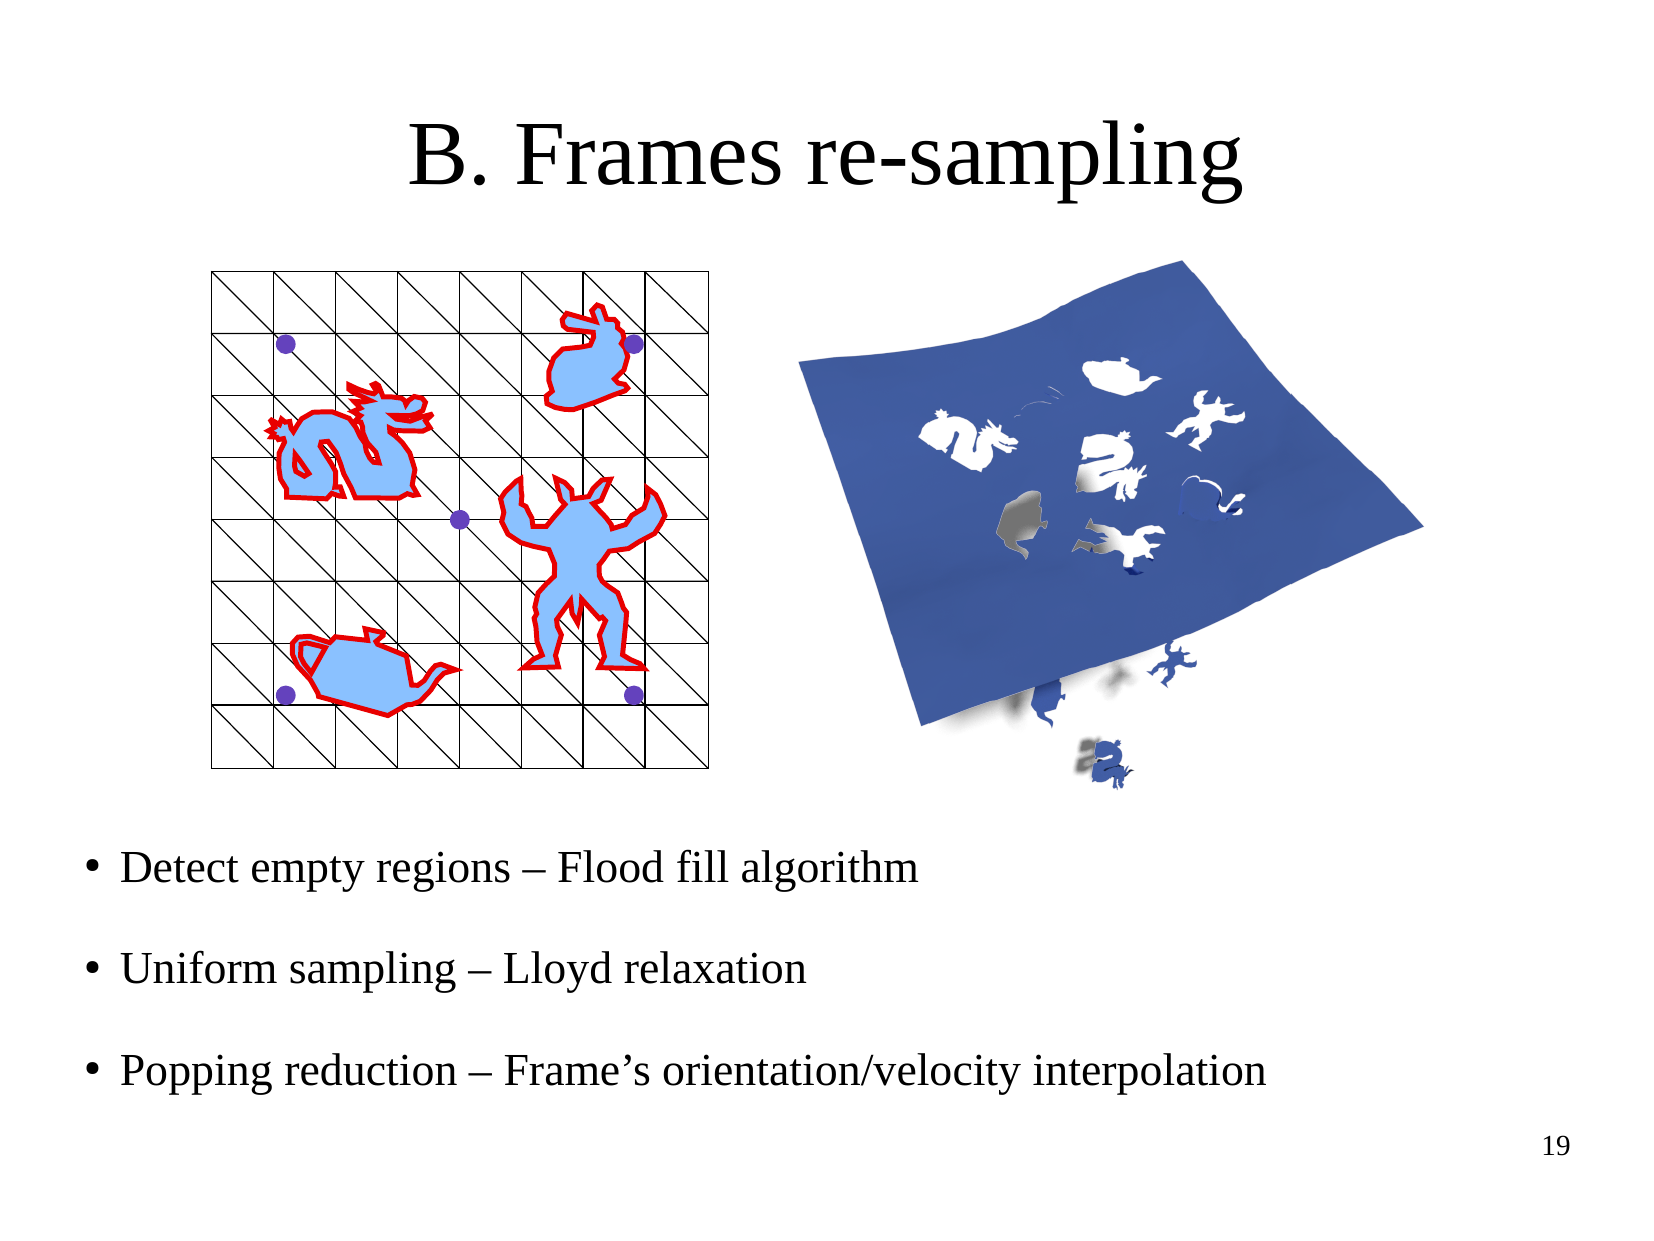

# B. Frames re-sampling
Detect empty regions – Flood fill algorithm
Uniform sampling – Lloyd relaxation
Popping reduction – Frame’s orientation/velocity interpolation
19